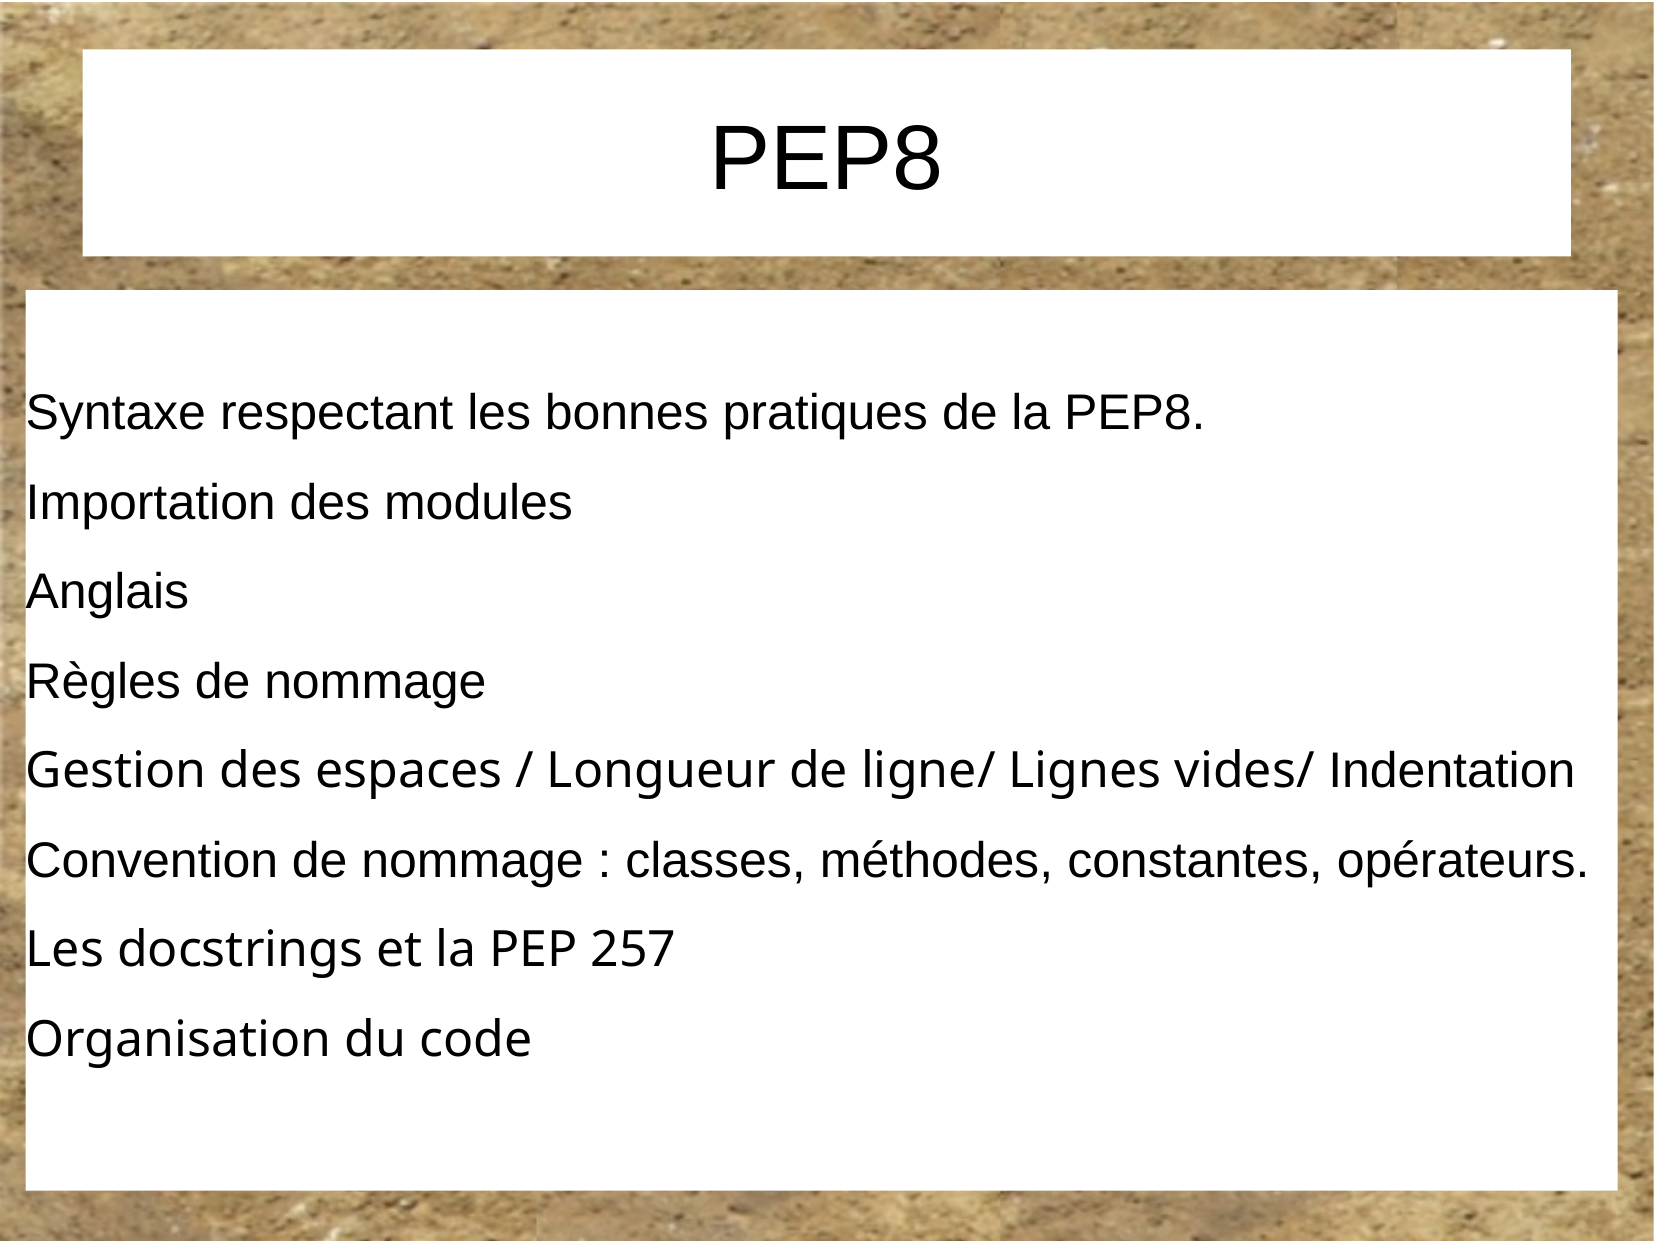

# PEP8
Syntaxe respectant les bonnes pratiques de la PEP8.
Importation des modules
Anglais
Règles de nommage
Gestion des espaces / Longueur de ligne/ Lignes vides/ Indentation
Convention de nommage : classes, méthodes, constantes, opérateurs.
Les docstrings et la PEP 257
Organisation du code